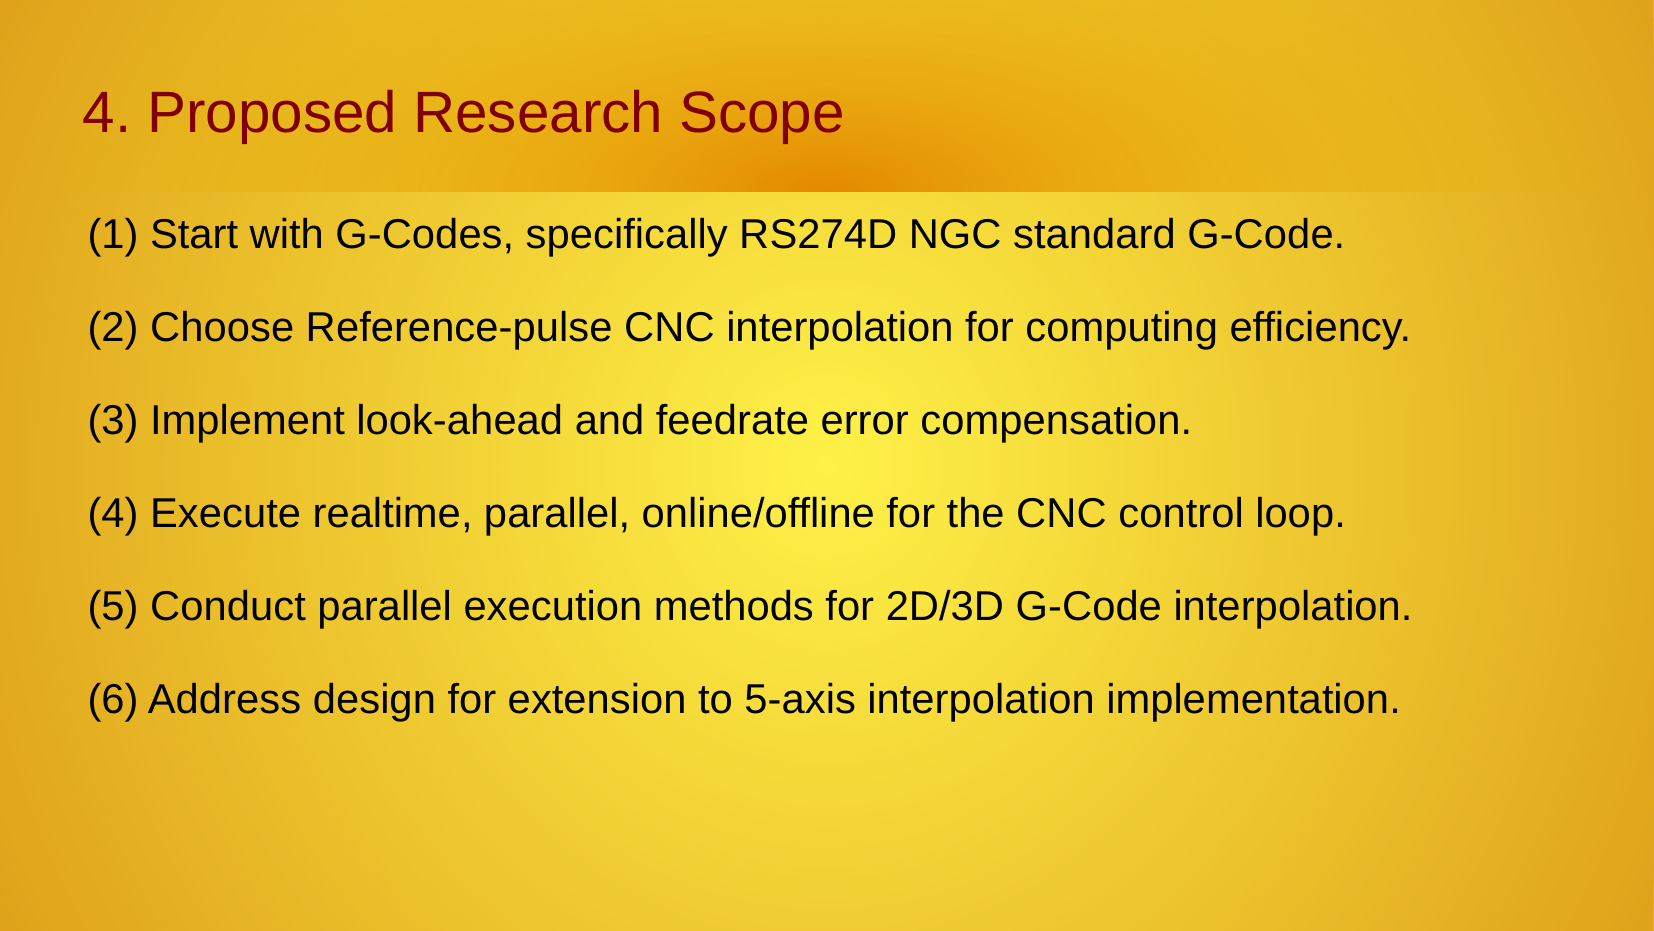

# 4. Proposed Research Scope
(1) Start with G-Codes, specifically RS274D NGC standard G-Code.
(2) Choose Reference-pulse CNC interpolation for computing efficiency.
(3) Implement look-ahead and feedrate error compensation.
(4) Execute realtime, parallel, online/offline for the CNC control loop.
(5) Conduct parallel execution methods for 2D/3D G-Code interpolation.
(6) Address design for extension to 5-axis interpolation implementation.